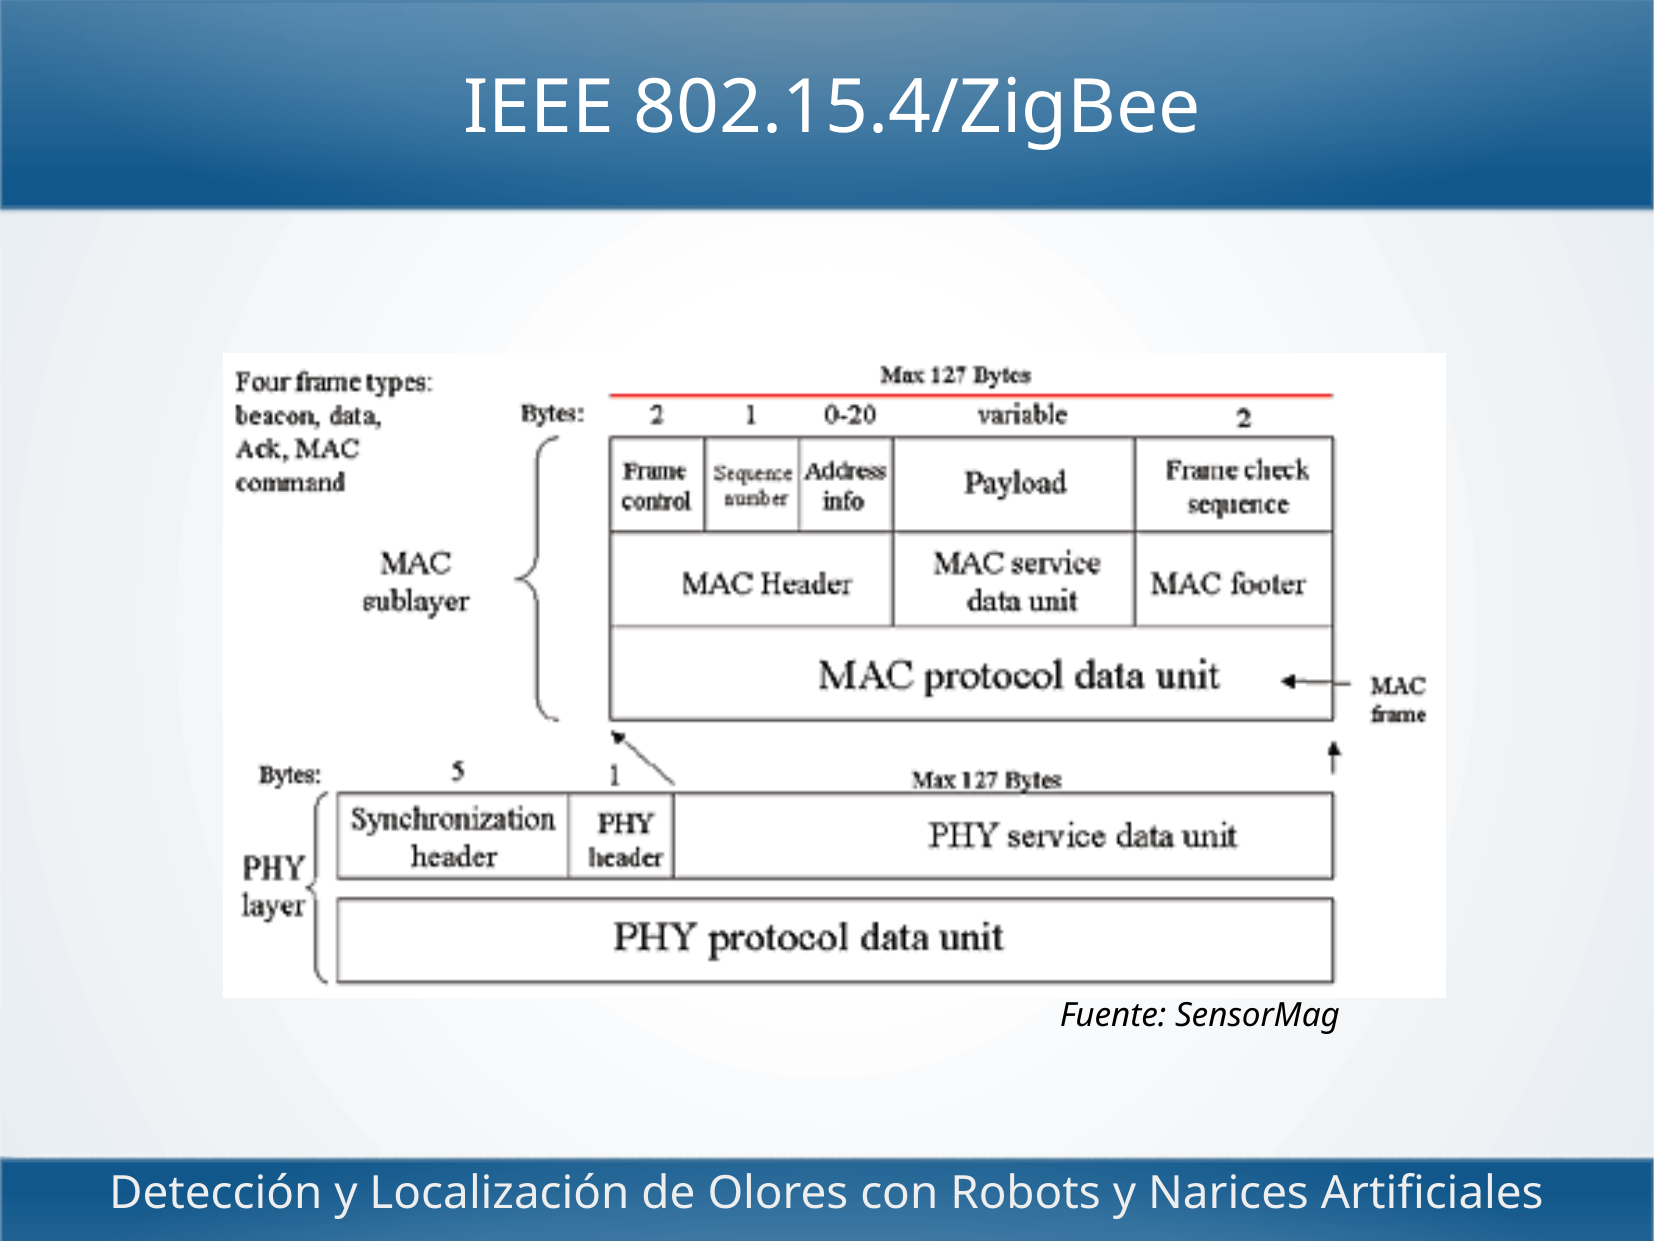

# IEEE 802.15.4/ZigBee
Fuente: SensorMag
Detección y Localización de Olores con Robots y Narices Artificiales